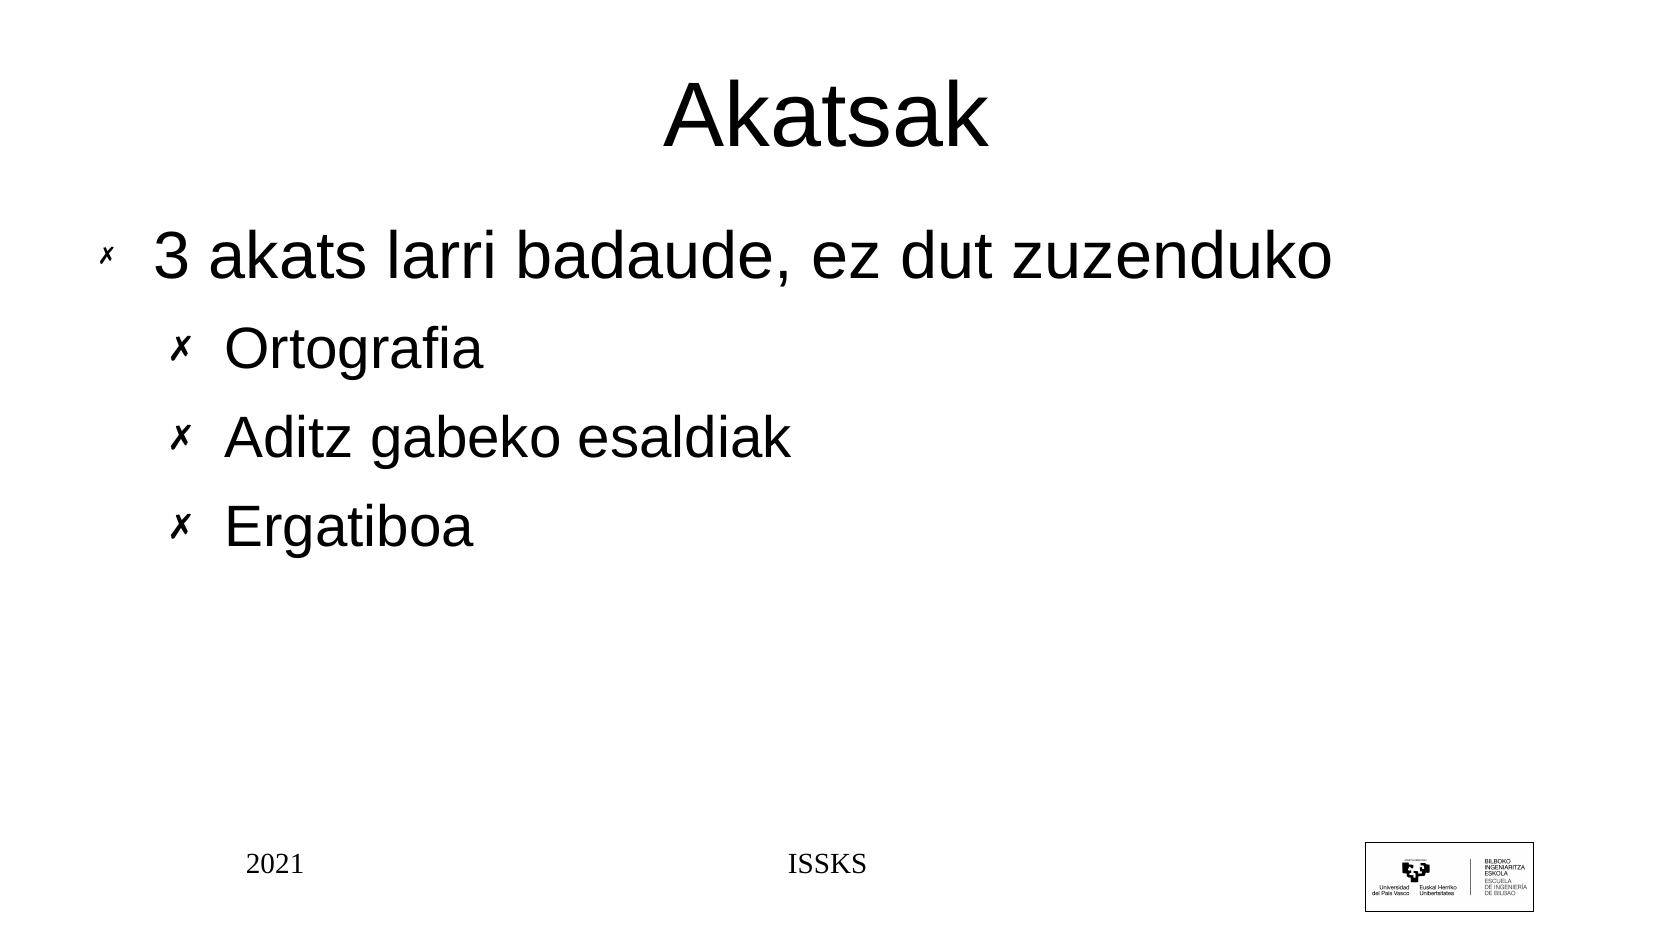

# Akatsak
3 akats larri badaude, ez dut zuzenduko
Ortografia
Aditz gabeko esaldiak
Ergatiboa